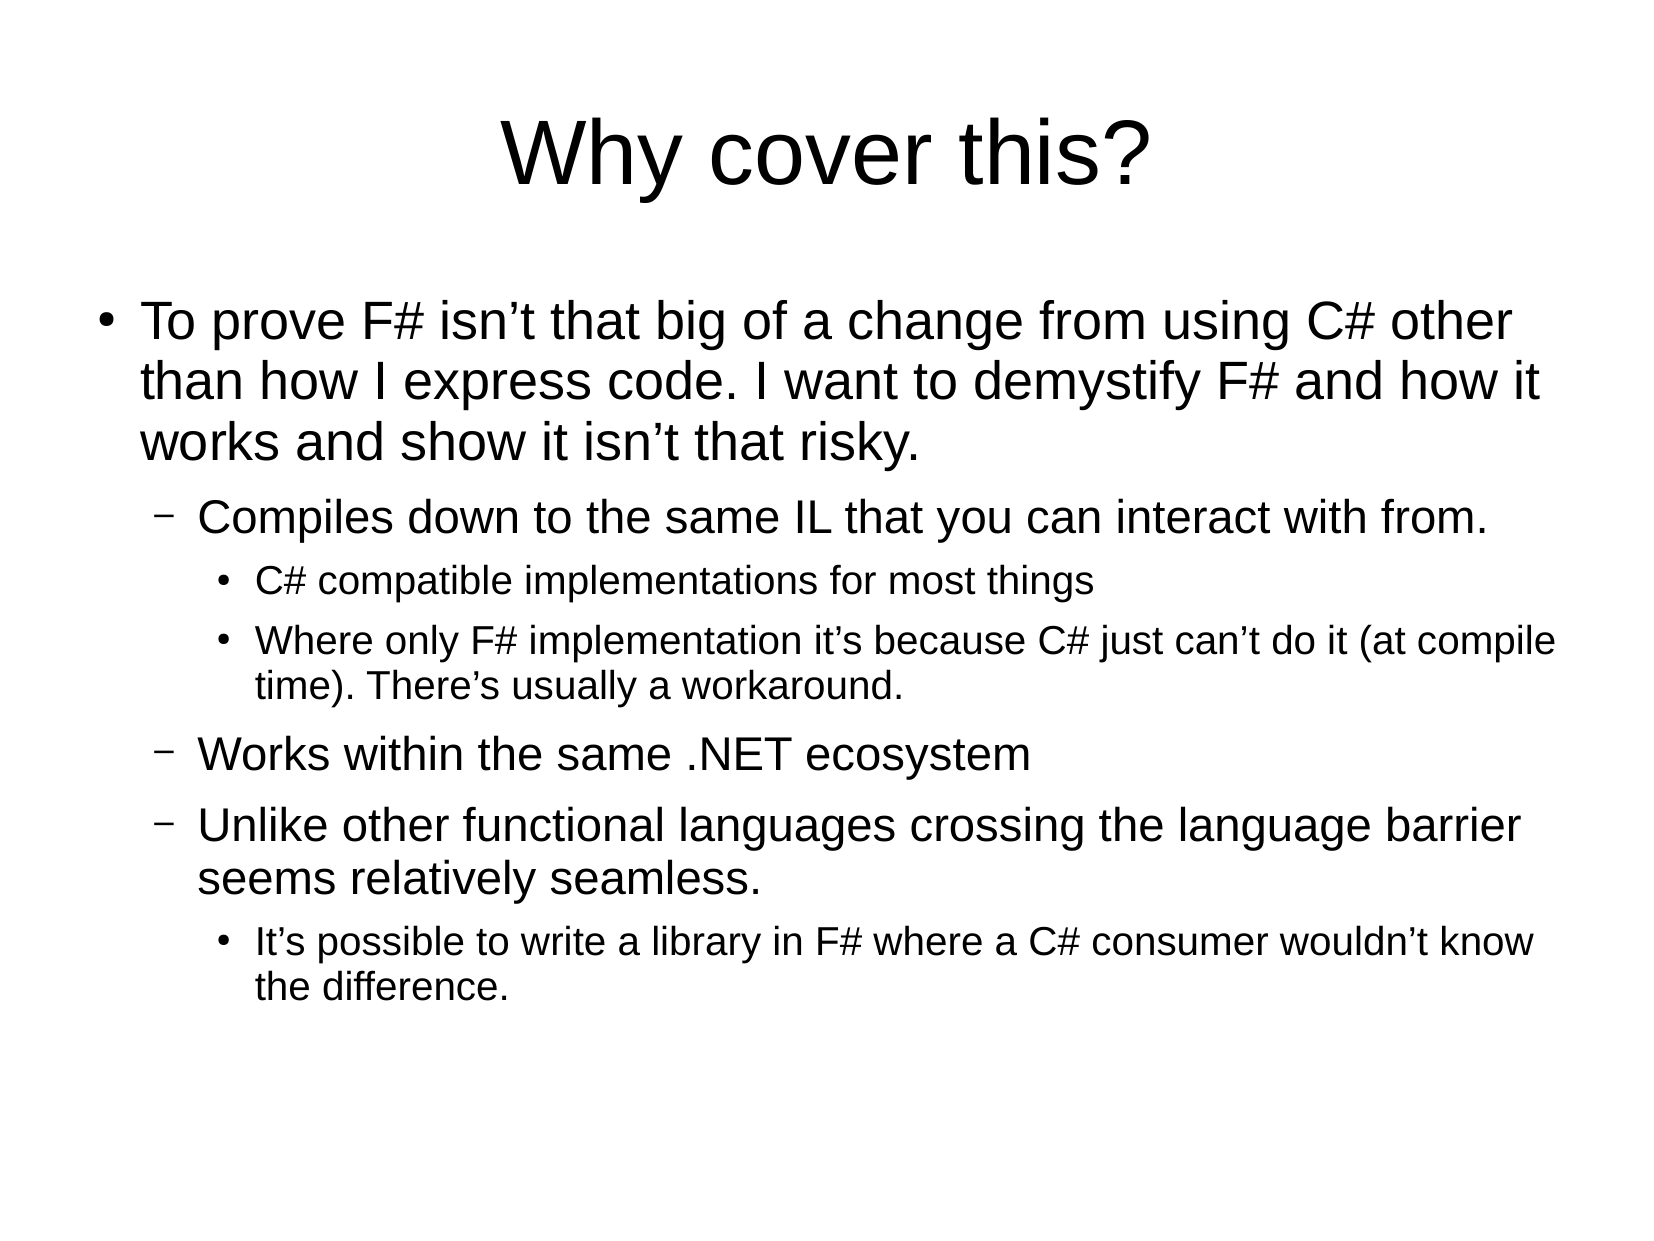

# Why cover this?
To prove F# isn’t that big of a change from using C# other than how I express code. I want to demystify F# and how it works and show it isn’t that risky.
Compiles down to the same IL that you can interact with from.
C# compatible implementations for most things
Where only F# implementation it’s because C# just can’t do it (at compile time). There’s usually a workaround.
Works within the same .NET ecosystem
Unlike other functional languages crossing the language barrier seems relatively seamless.
It’s possible to write a library in F# where a C# consumer wouldn’t know the difference.